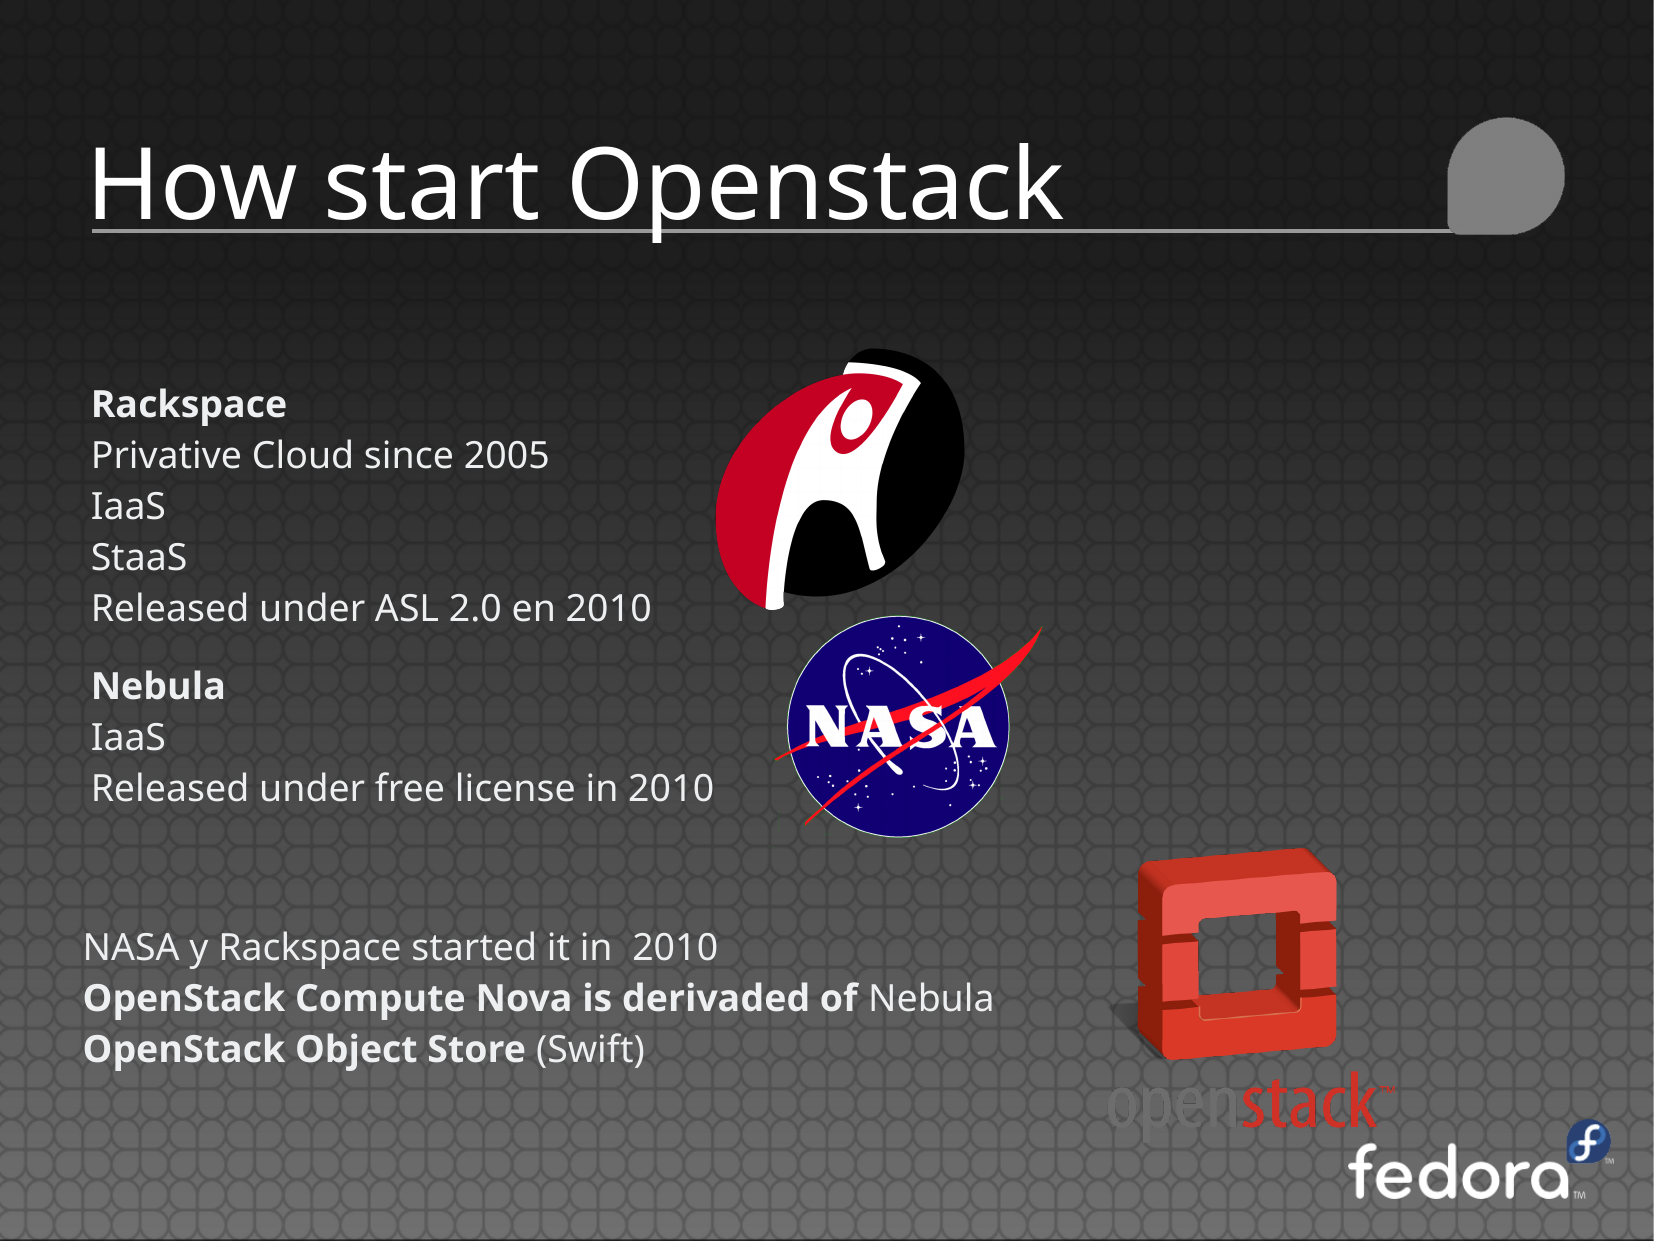

# How start Openstack
Rackspace
Privative Cloud since 2005
IaaS
StaaS
Released under ASL 2.0 en 2010
Nebula
IaaS
Released under free license in 2010
NASA y Rackspace started it in 2010
OpenStack Compute Nova is derivaded of Nebula
OpenStack Object Store (Swift)